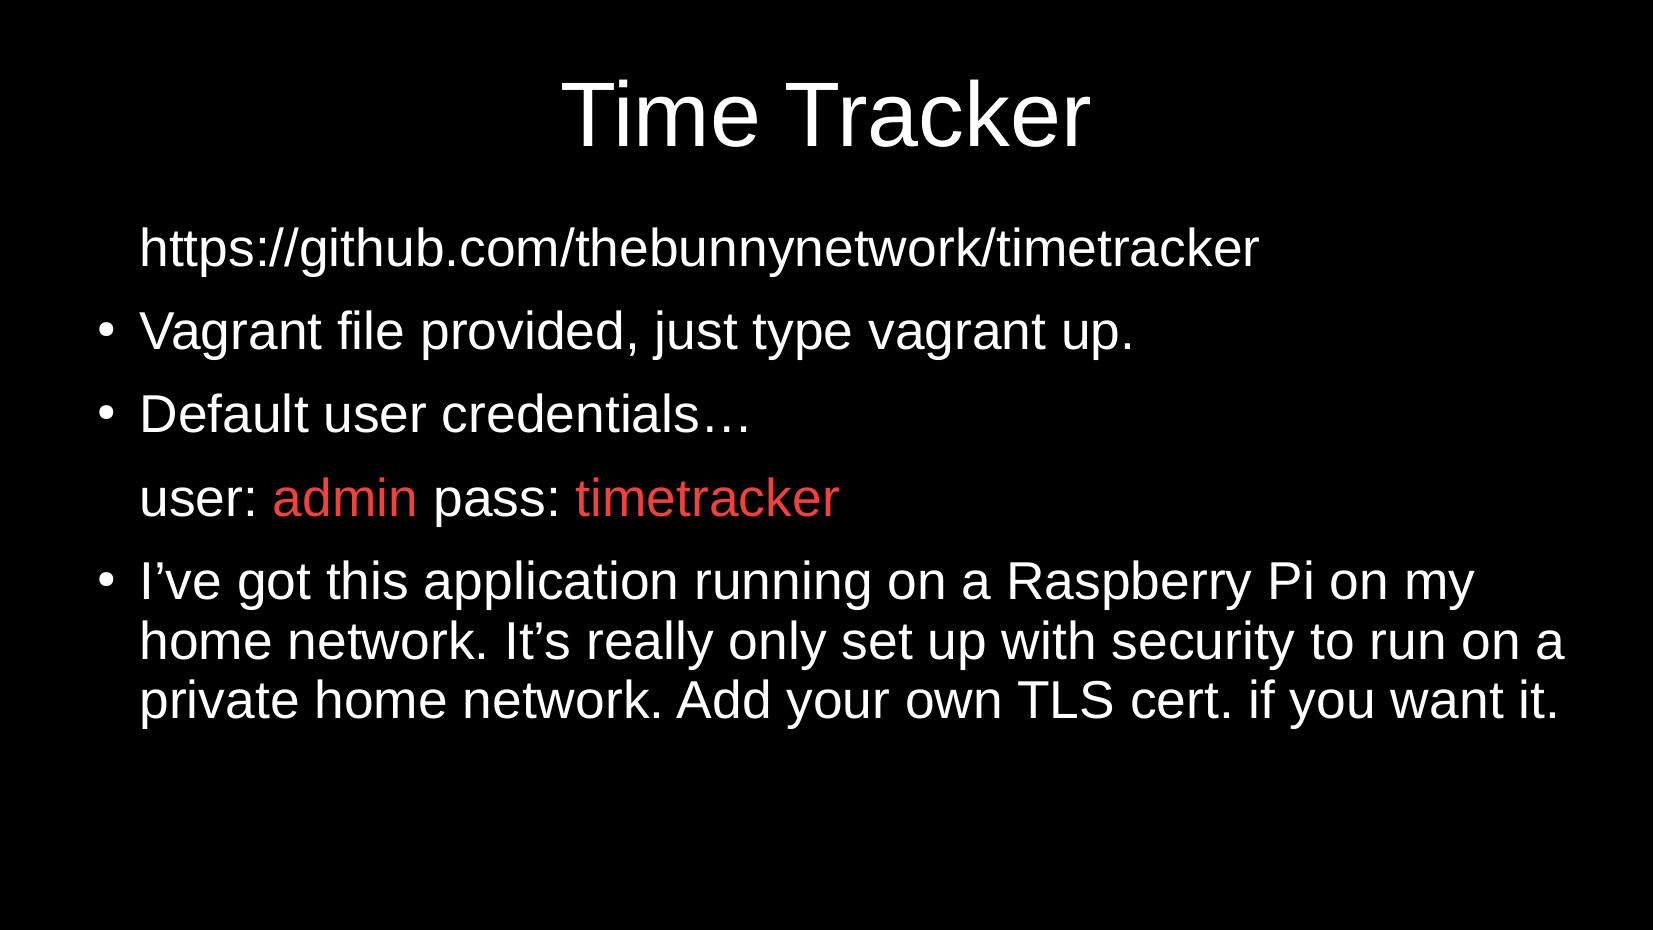

# Time Tracker
https://github.com/thebunnynetwork/timetracker
Vagrant file provided, just type vagrant up.
Default user credentials…
user: admin pass: timetracker
I’ve got this application running on a Raspberry Pi on my home network. It’s really only set up with security to run on a private home network. Add your own TLS cert. if you want it.